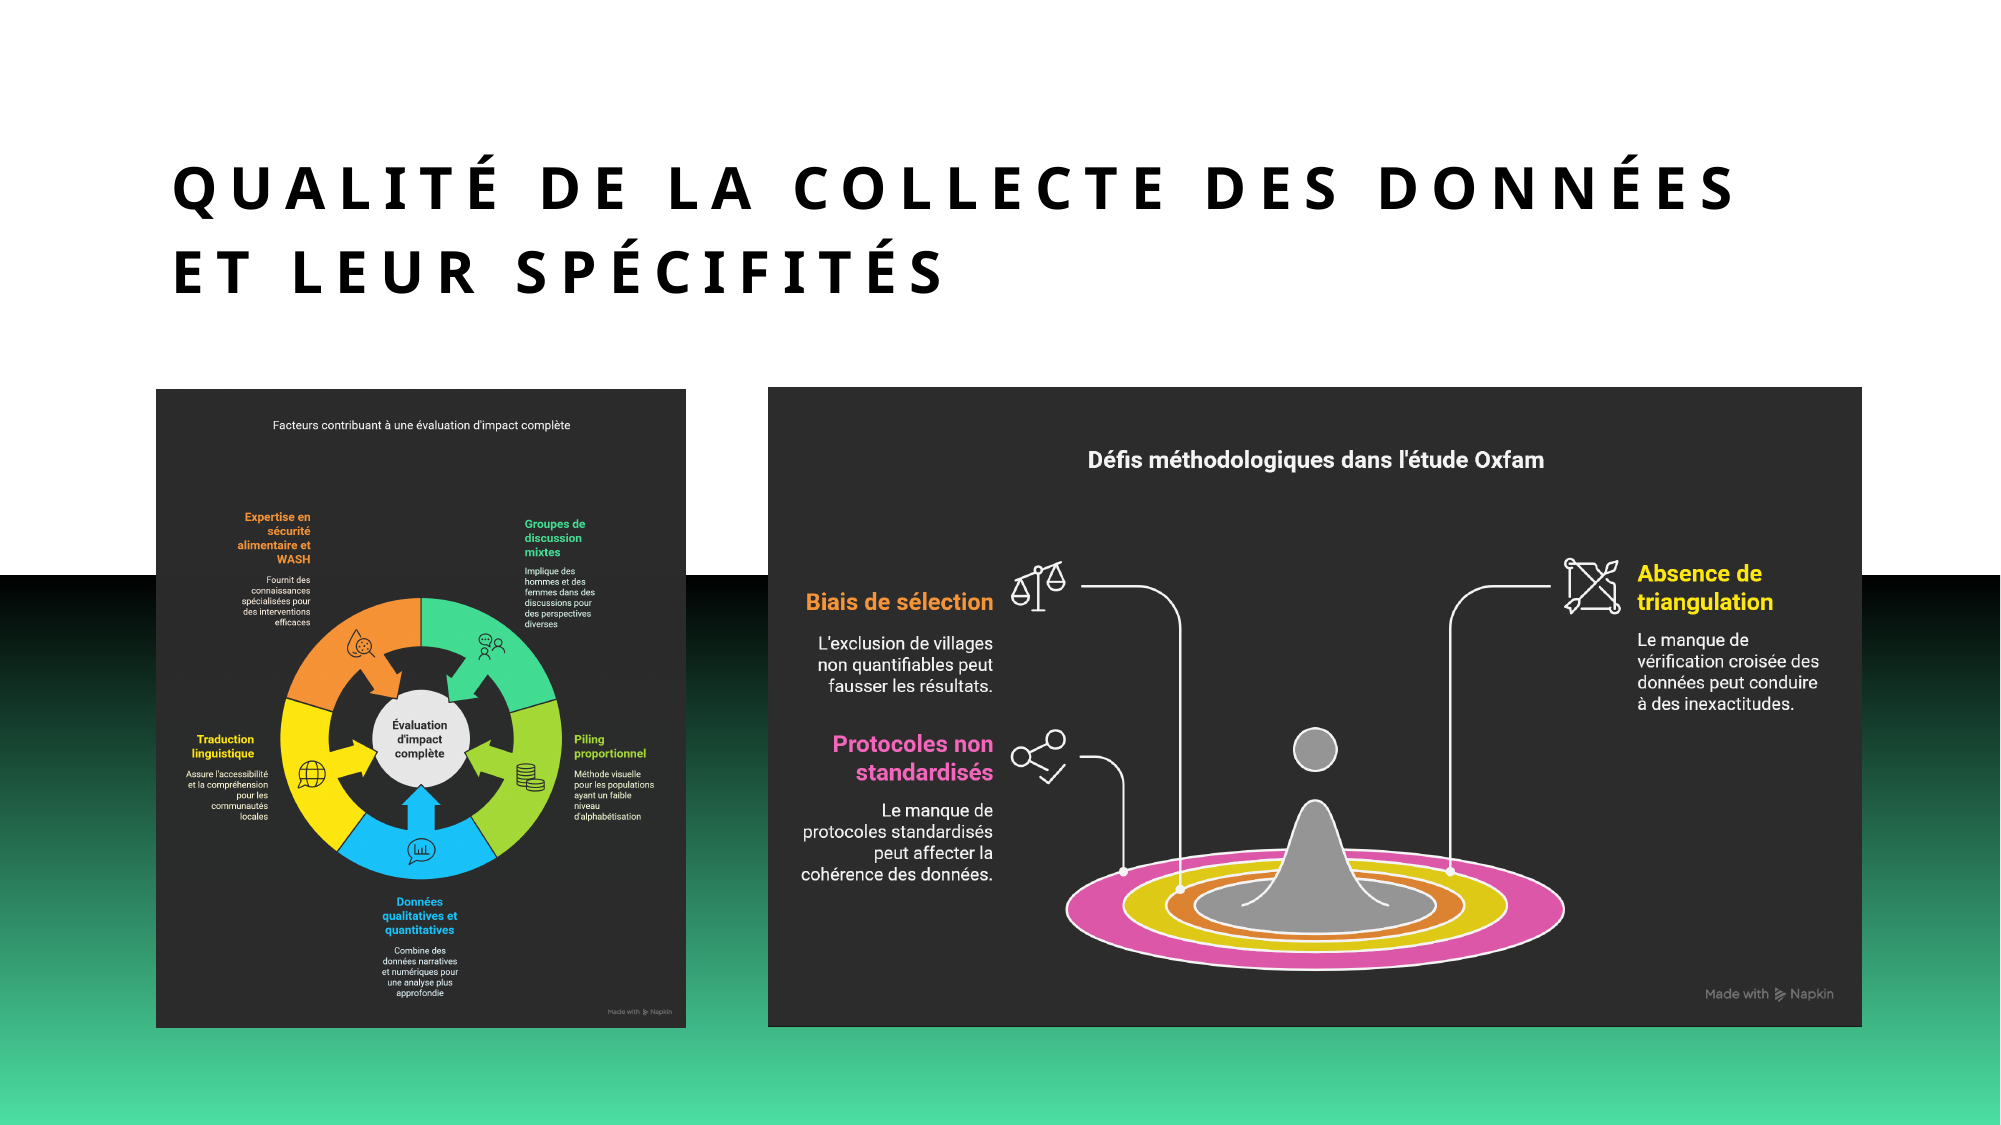

# Qualité de la collecte des données et leur spécifités